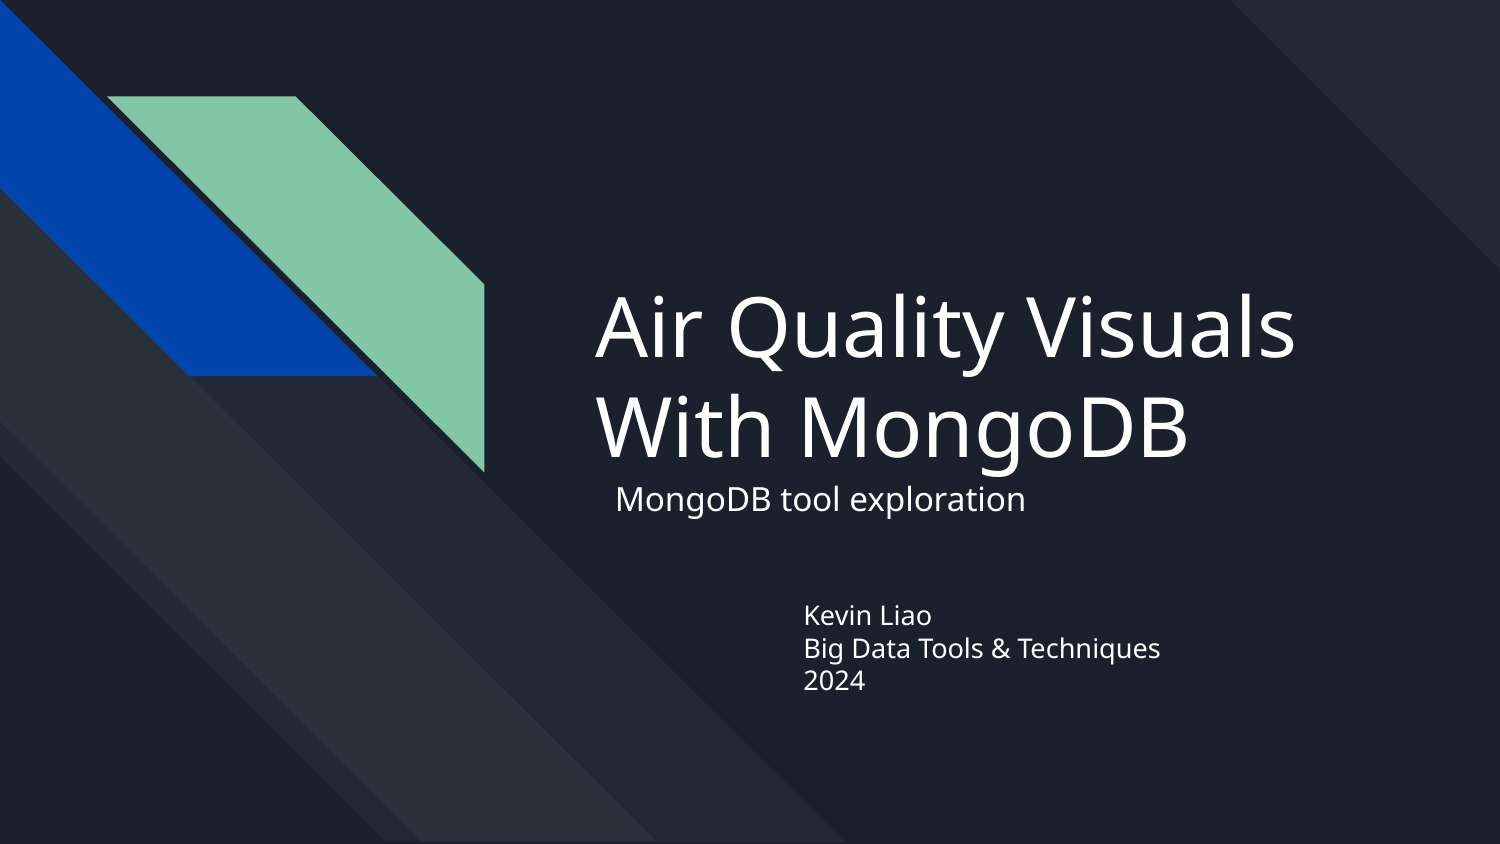

# Air Quality Visuals With MongoDB
MongoDB tool exploration
Kevin Liao
Big Data Tools & Techniques
2024